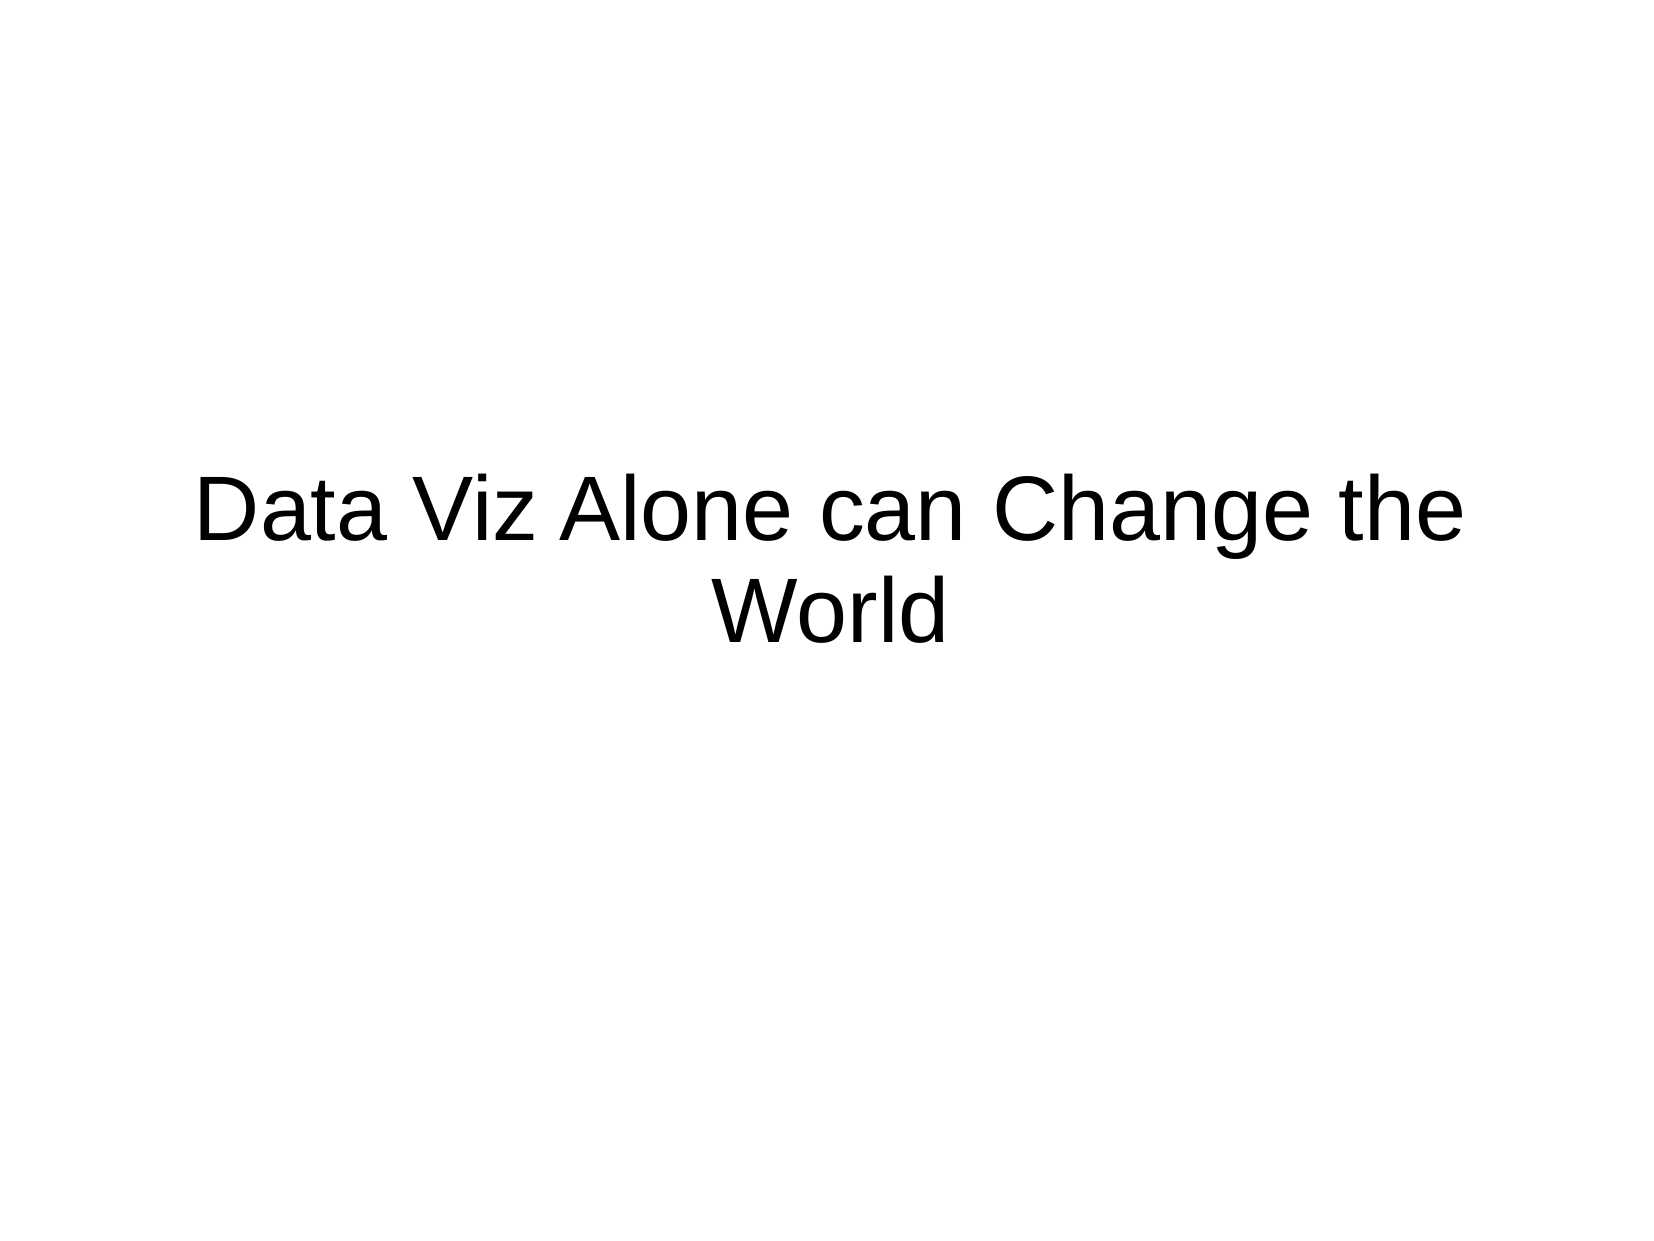

# Data Viz Alone can Change the World